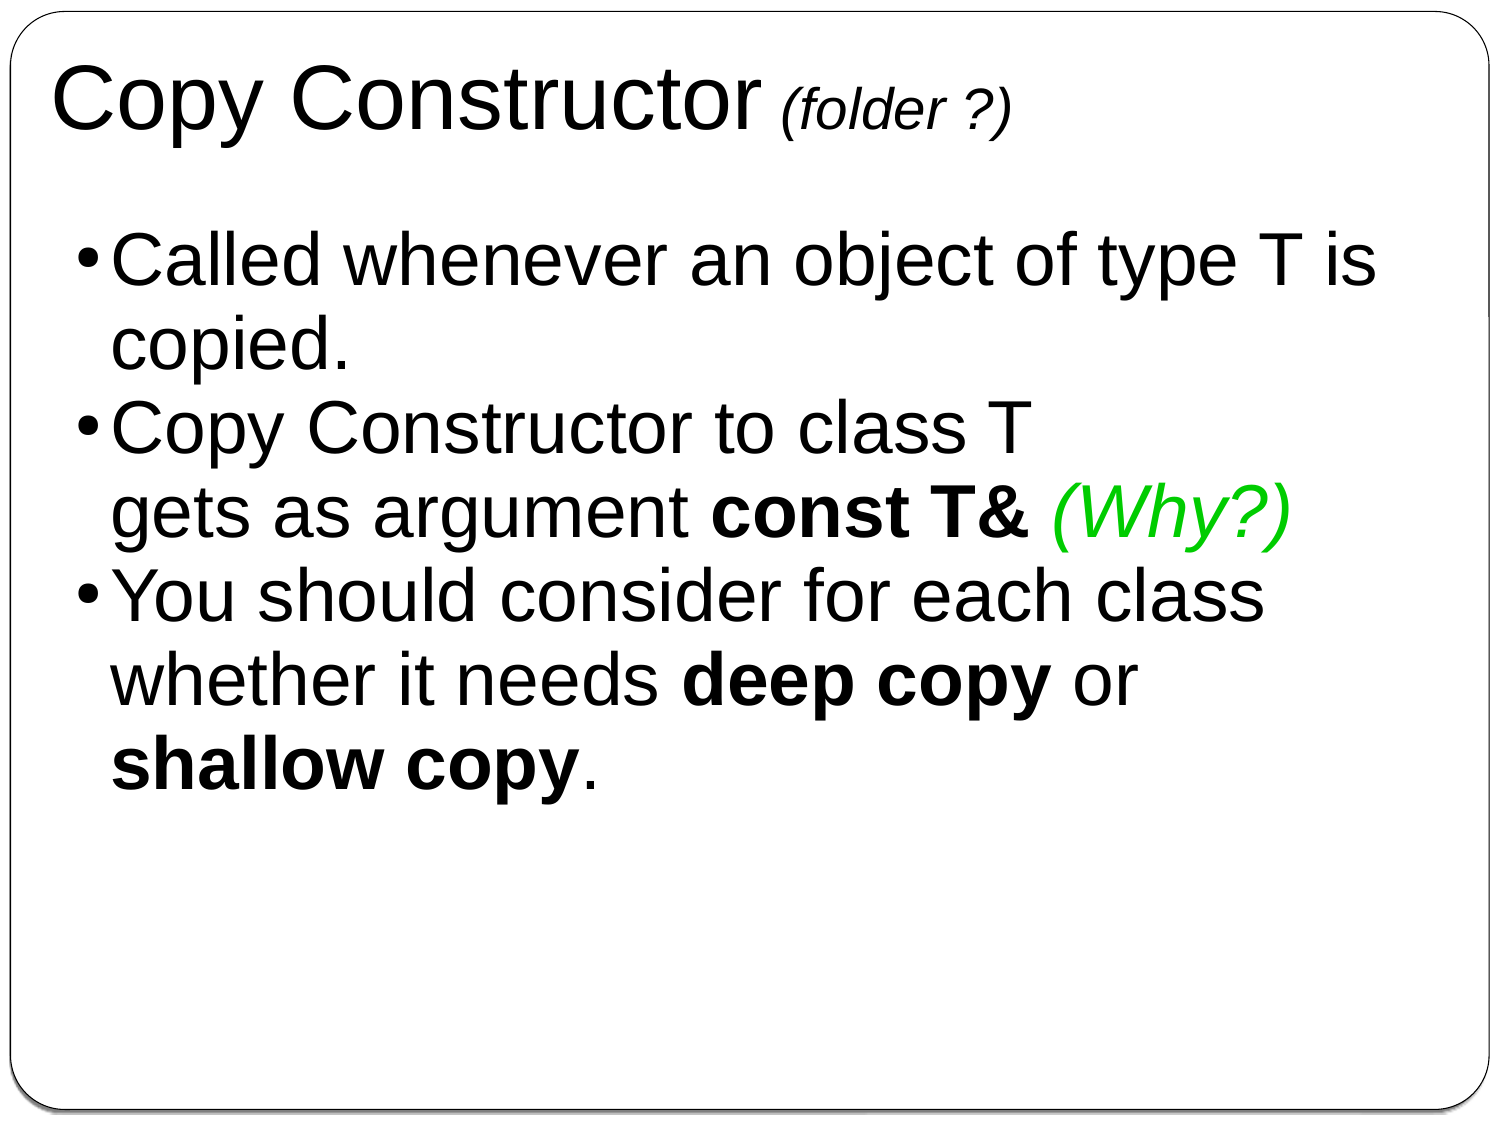

# Copy Constructor (folder ?)
Called whenever an object of type T is copied.
Copy Constructor to class T
gets as argument const T& (Why?)
You should consider for each class whether it needs deep copy or shallow copy.